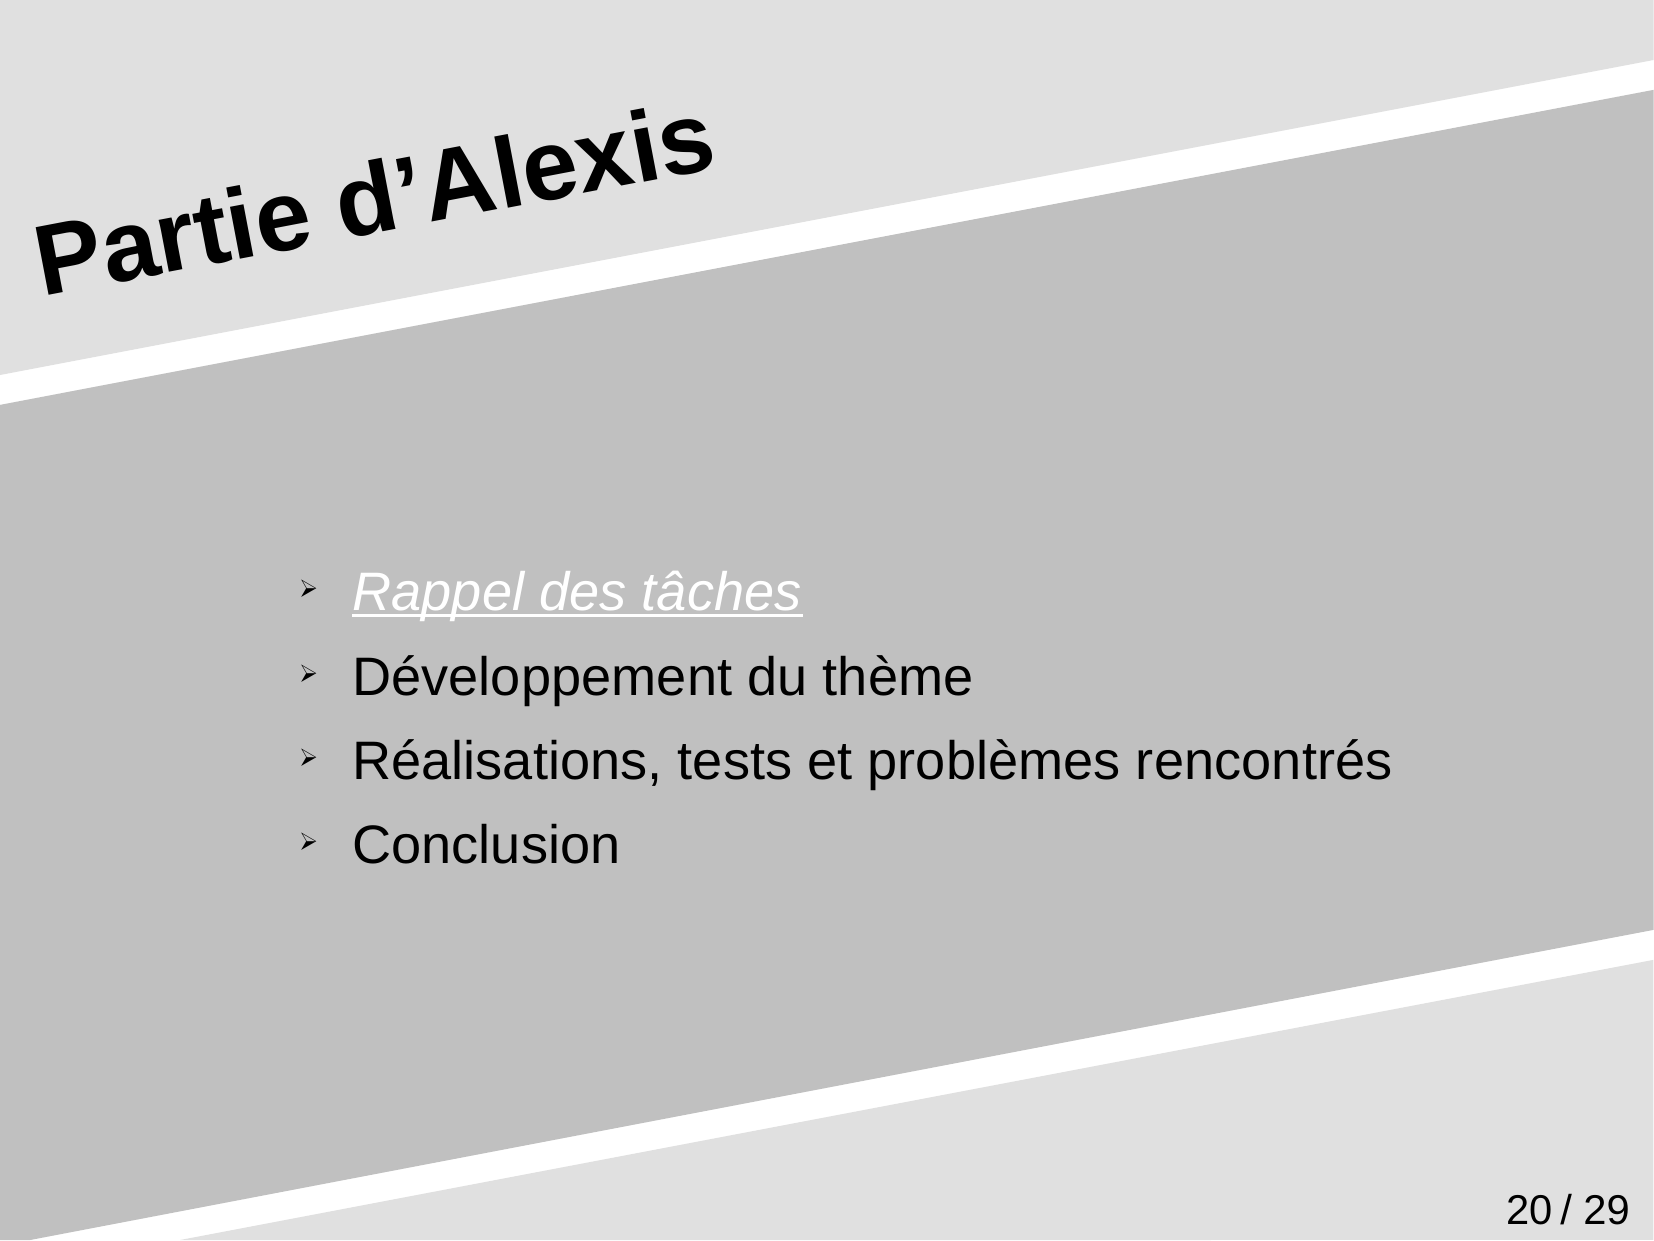

# Partie d’Alexis
Rappel des tâches
Développement du thème
Réalisations, tests et problèmes rencontrés
Conclusion